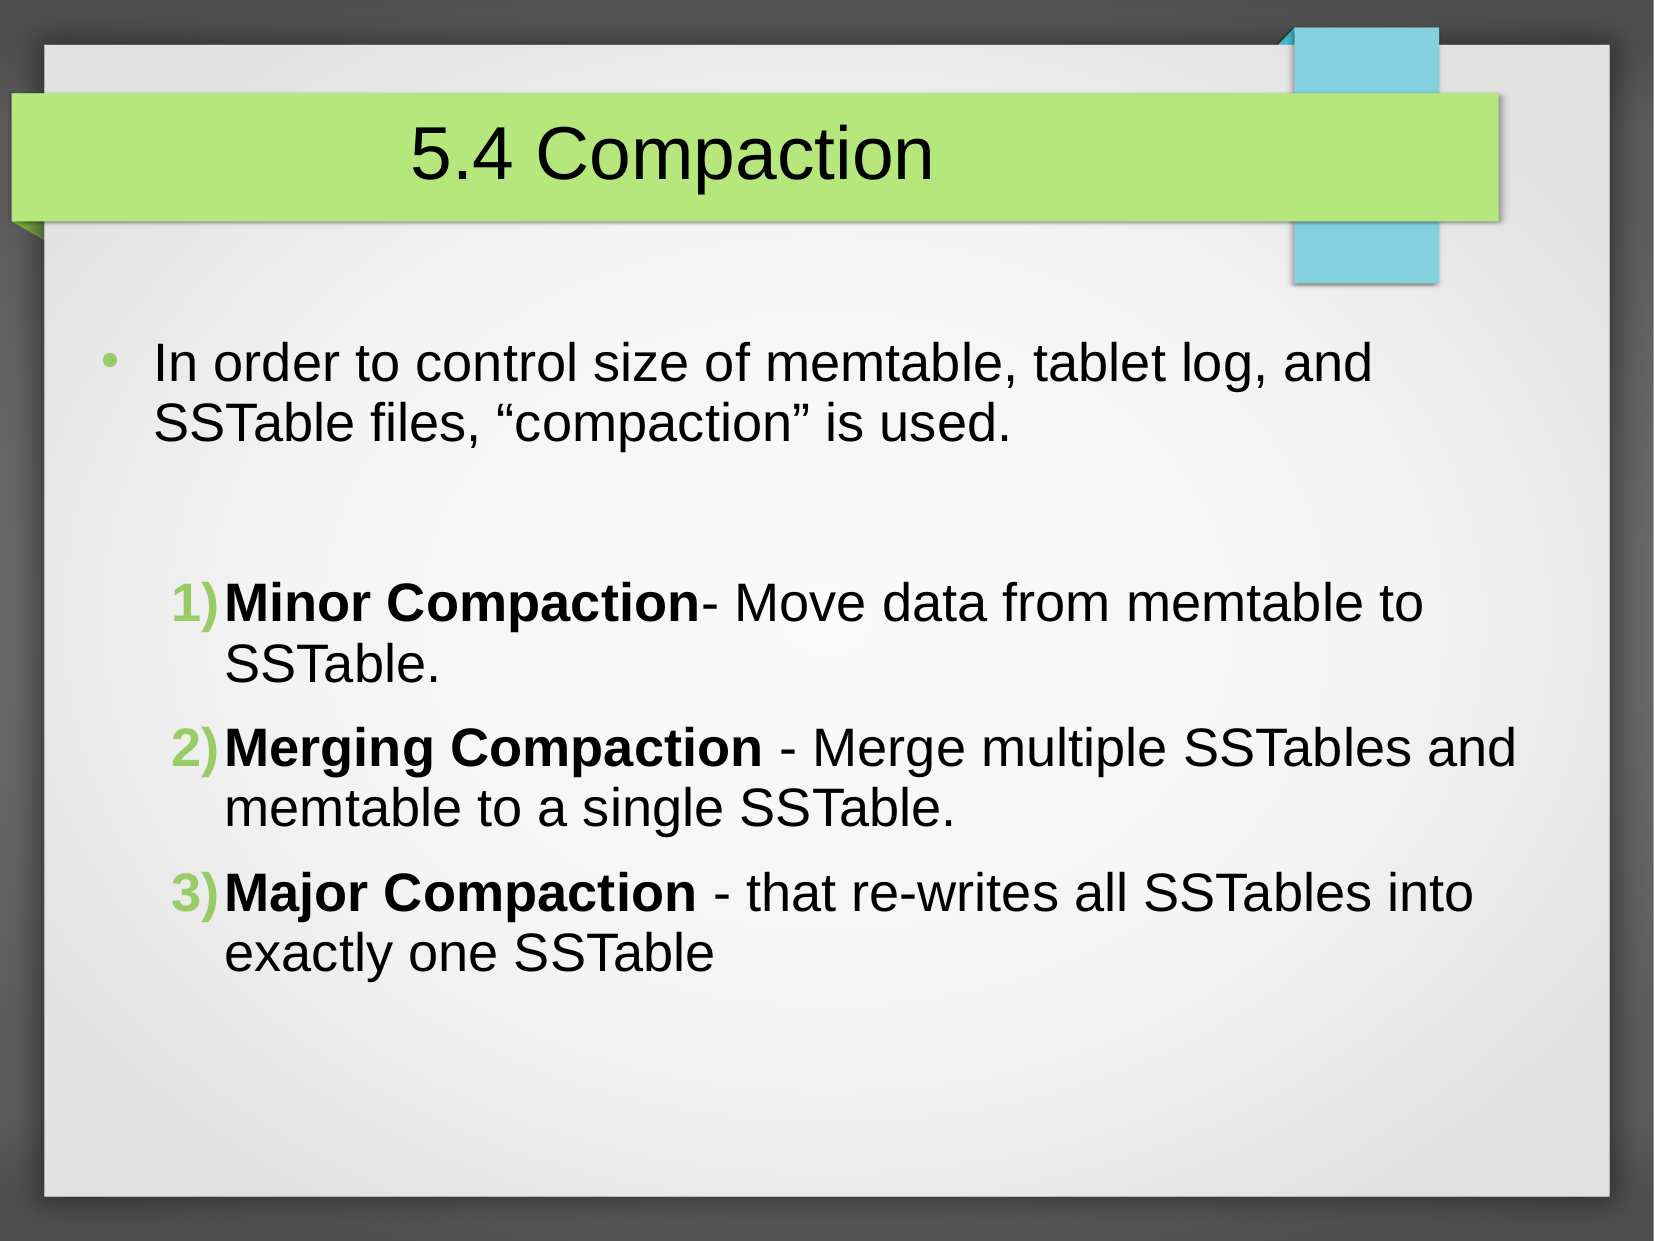

# 5.4 Compaction
In order to control size of memtable, tablet log, and SSTable files, “compaction” is used.
Minor Compaction- Move data from memtable to SSTable.
Merging Compaction - Merge multiple SSTables and memtable to a single SSTable.
Major Compaction - that re-writes all SSTables into exactly one SSTable